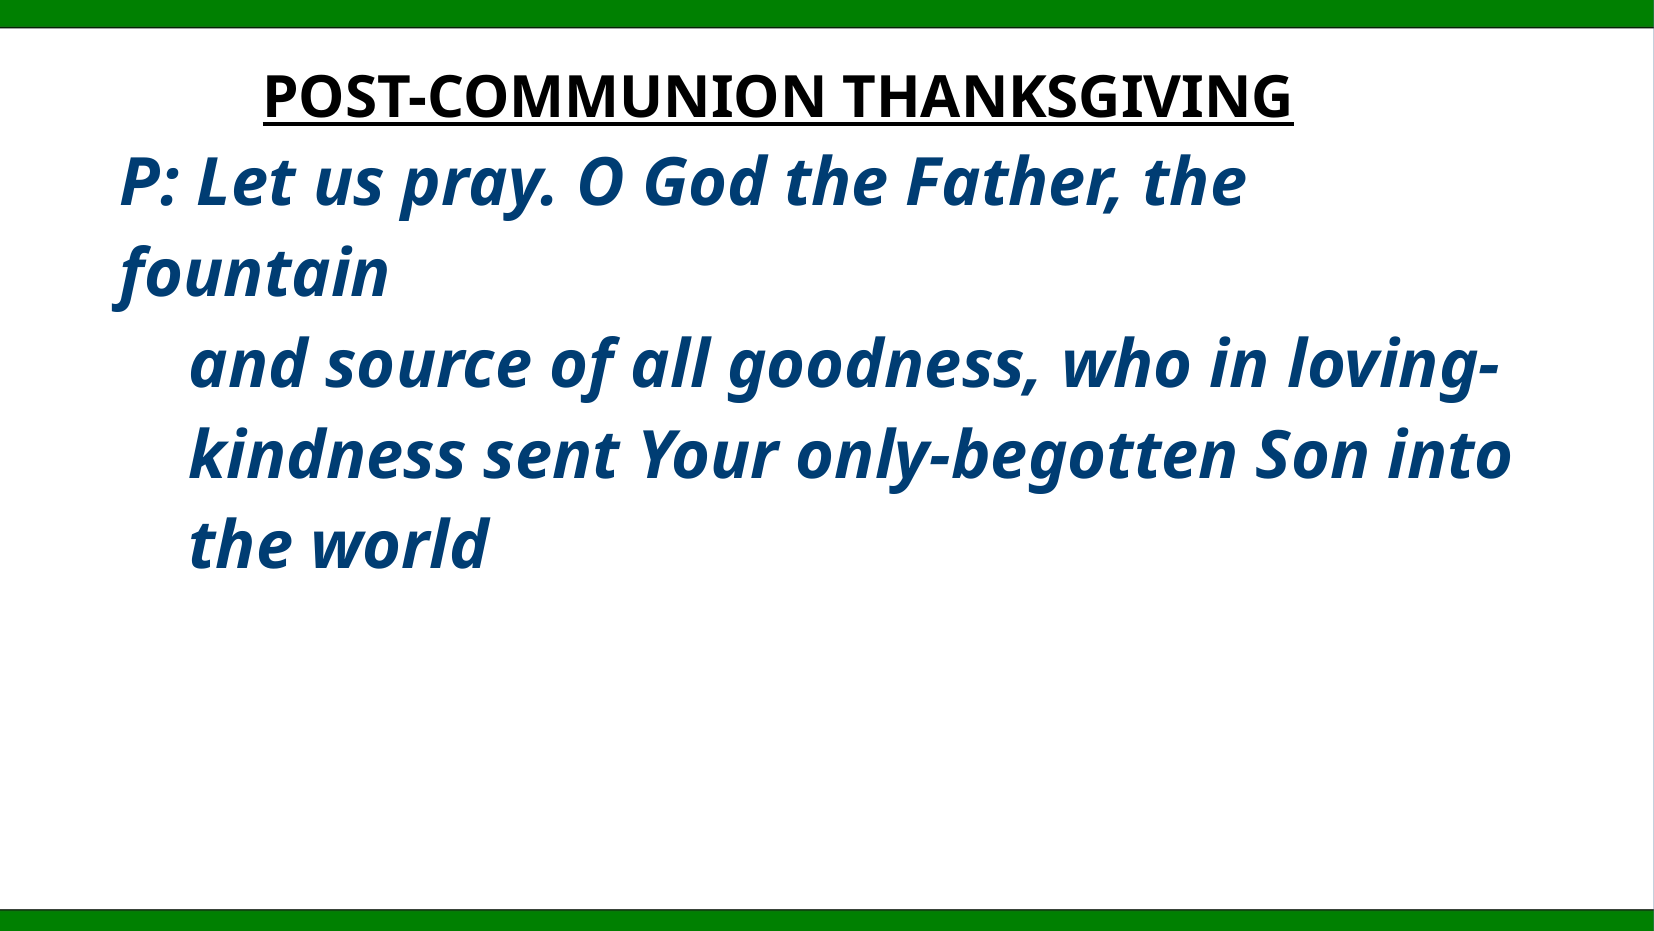

POST-COMMUNION THANKSGIVING
P: Let us pray. O God the Father, the fountain
 and source of all goodness, who in loving-
 kindness sent Your only-begotten Son into
 the world